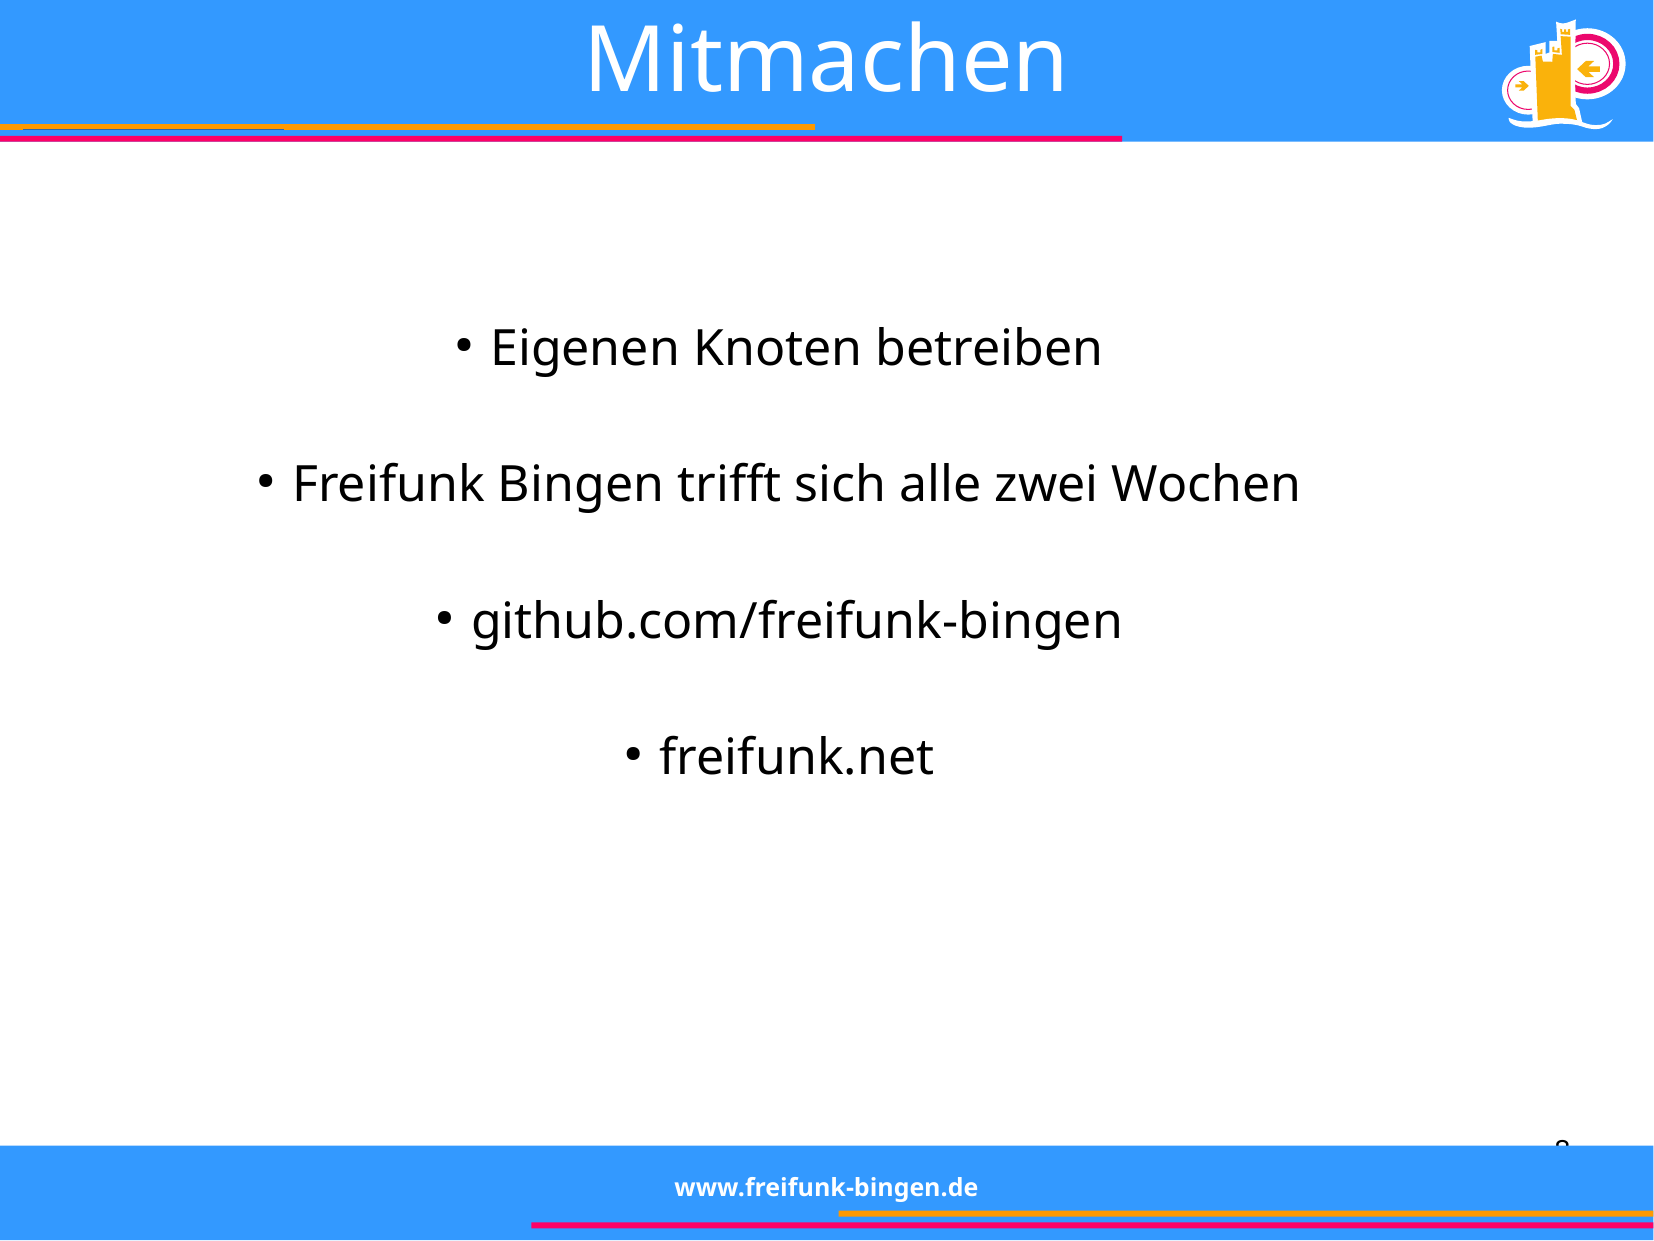

# Mitmachen
Eigenen Knoten betreiben
Freifunk Bingen trifft sich alle zwei Wochen
github.com/freifunk-bingen
freifunk.net
8
www.freifunk-bingen.de